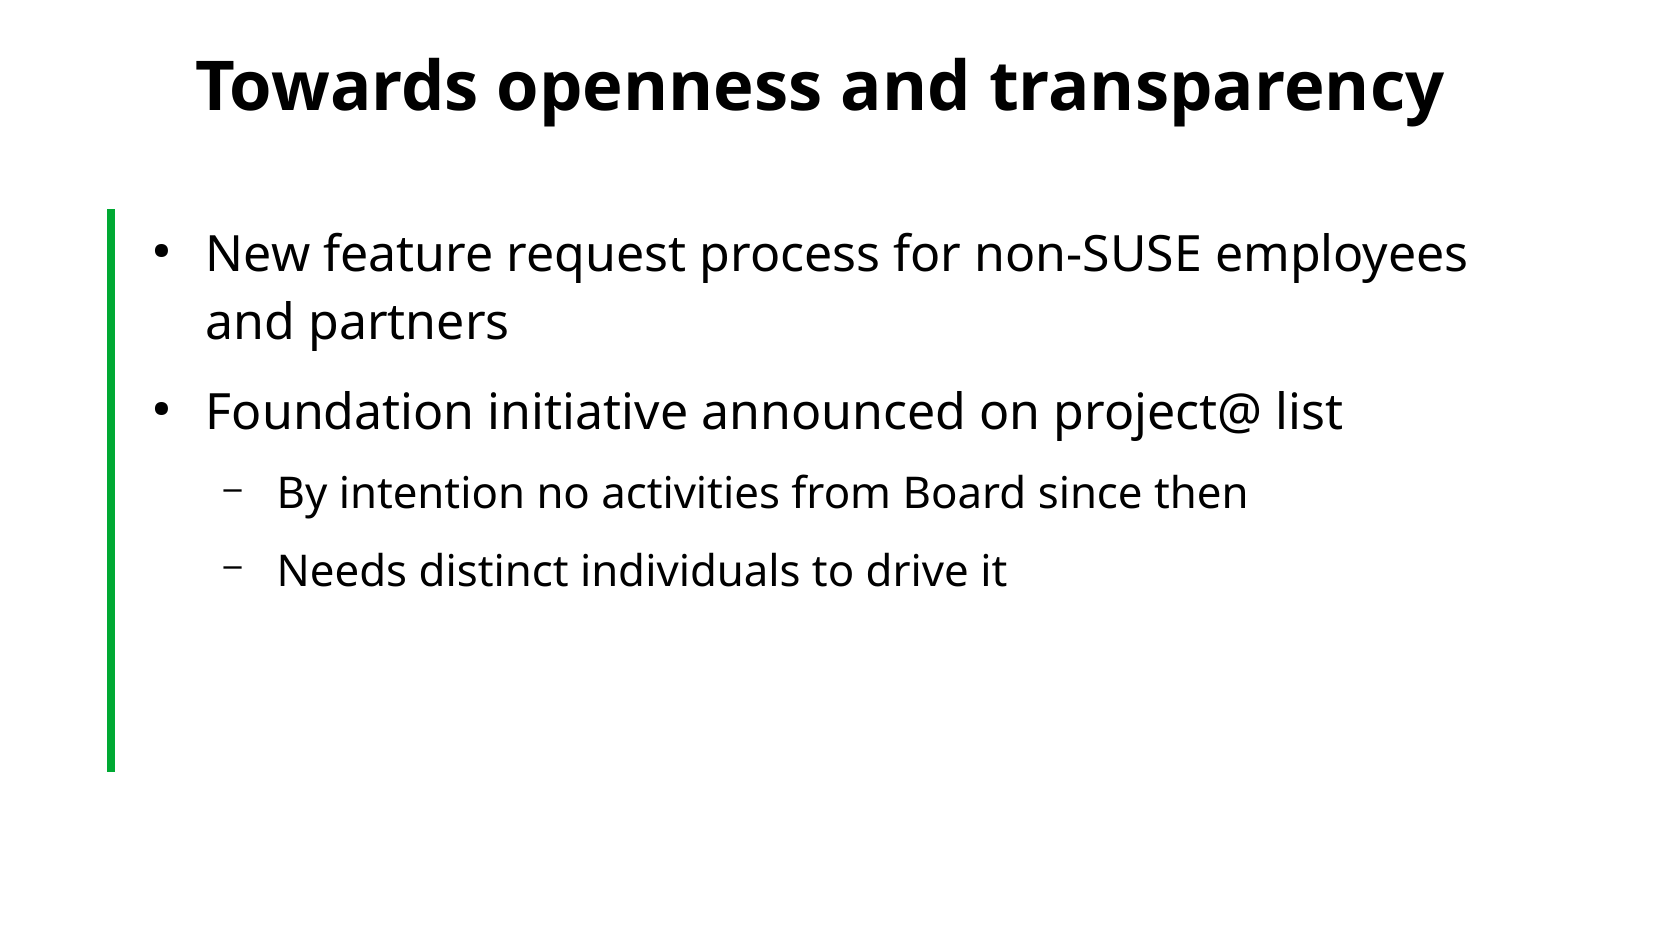

# Towards openness and transparency
New feature request process for non-SUSE employees
and partners
Foundation initiative announced on project@ list
By intention no activities from Board since then
Needs distinct individuals to drive it